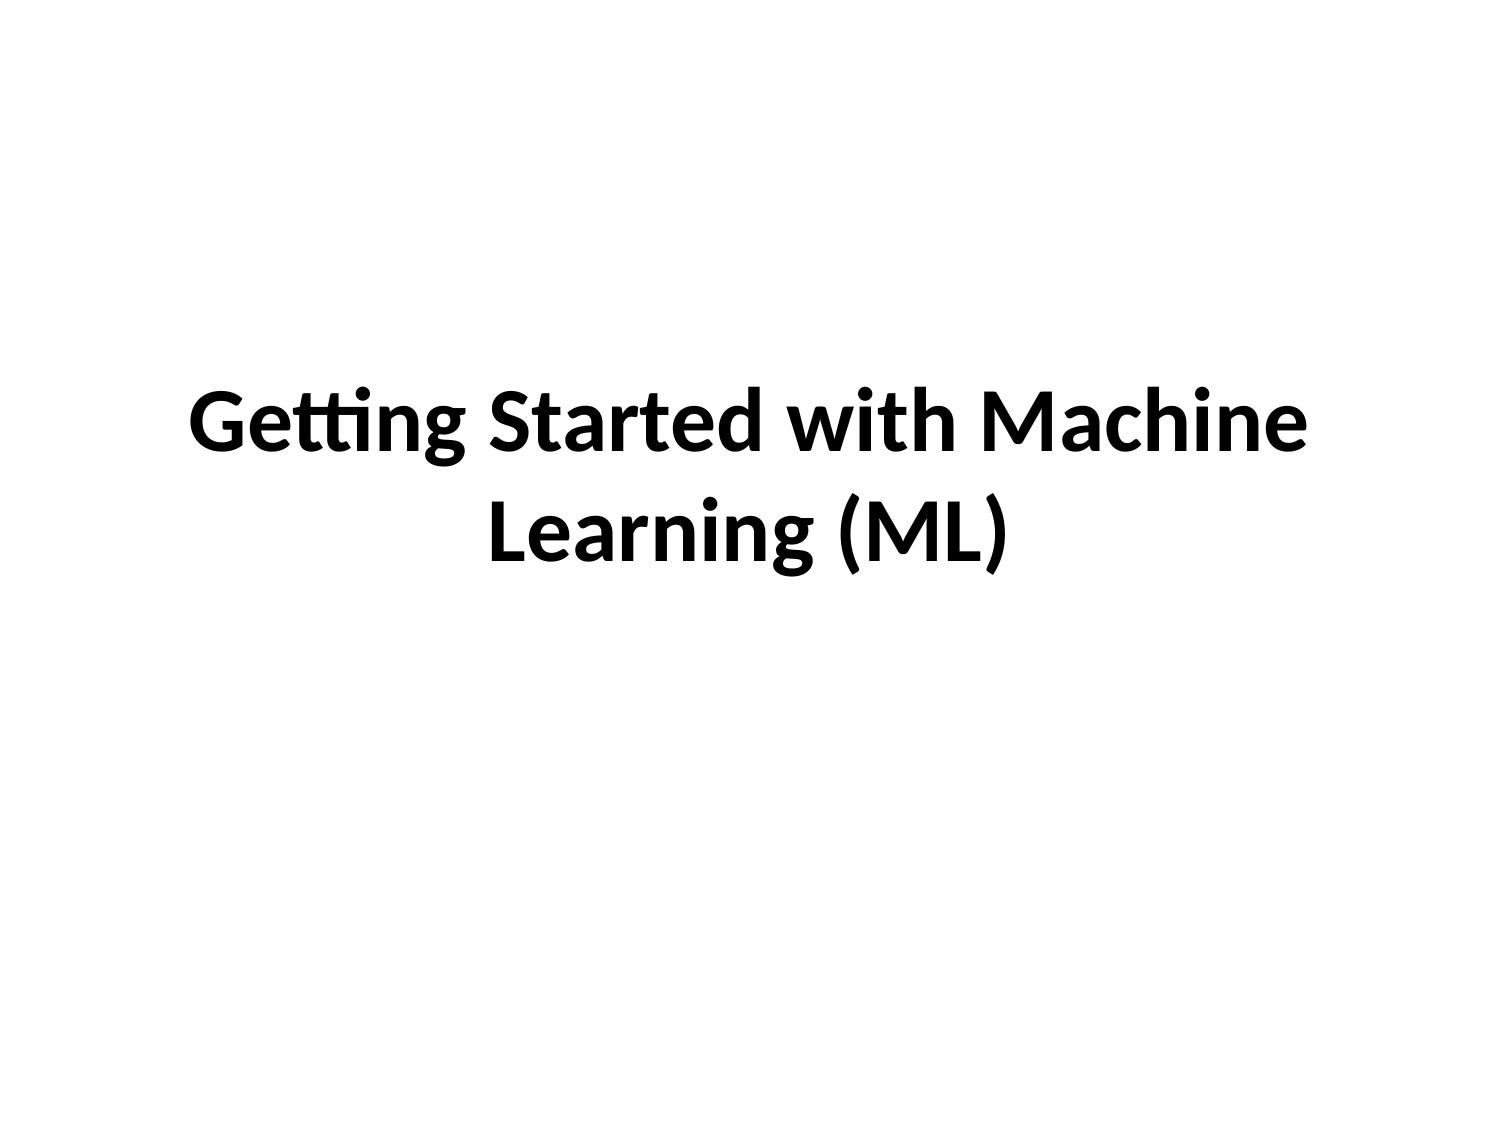

# Getting Started with Machine Learning (ML)